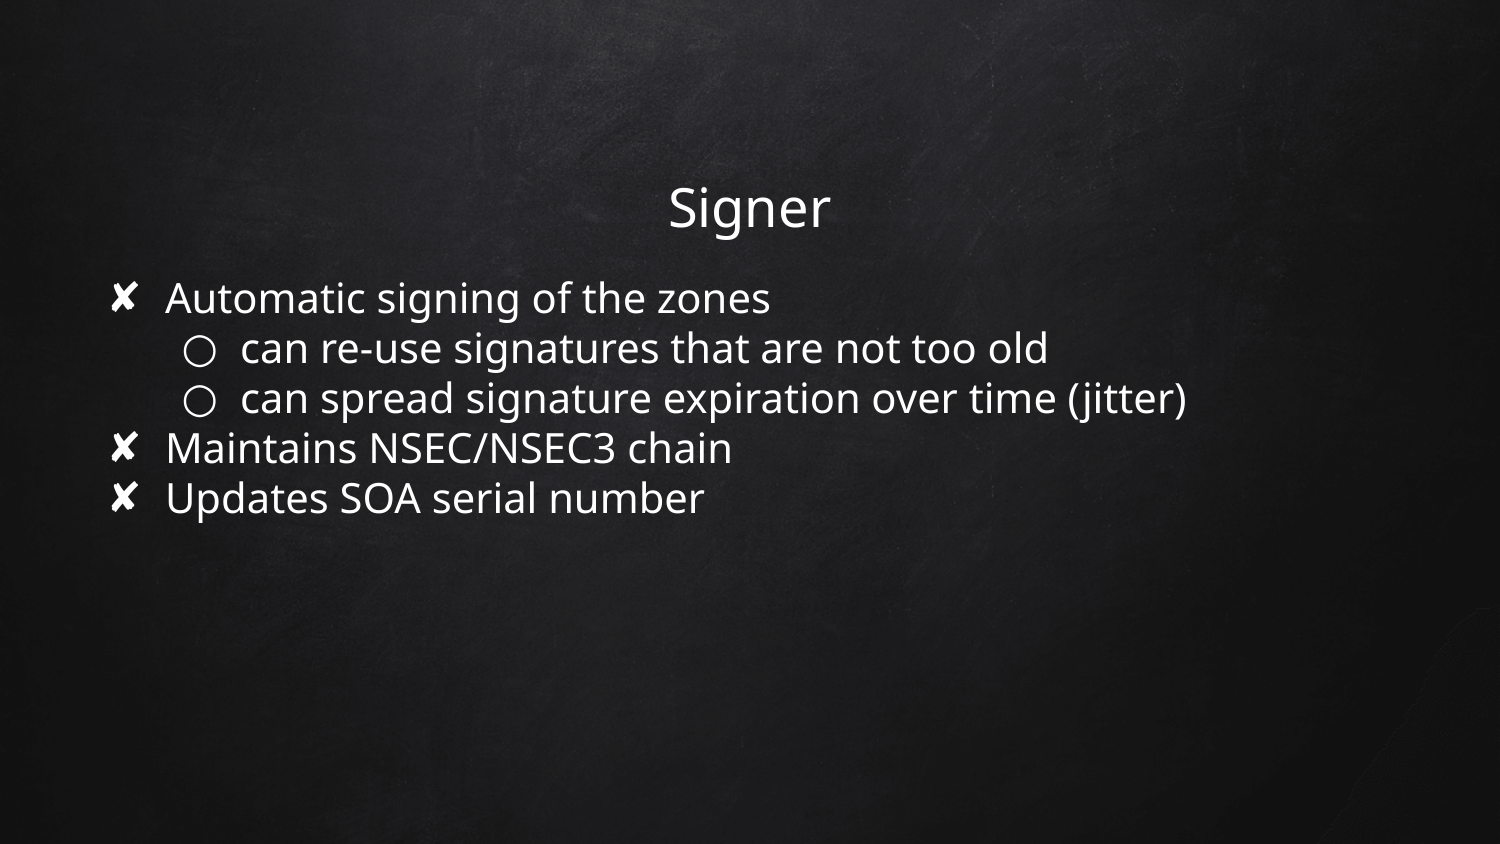

# Signer
Automatic signing of the zones
can re-use signatures that are not too old
can spread signature expiration over time (jitter)
Maintains NSEC/NSEC3 chain
Updates SOA serial number